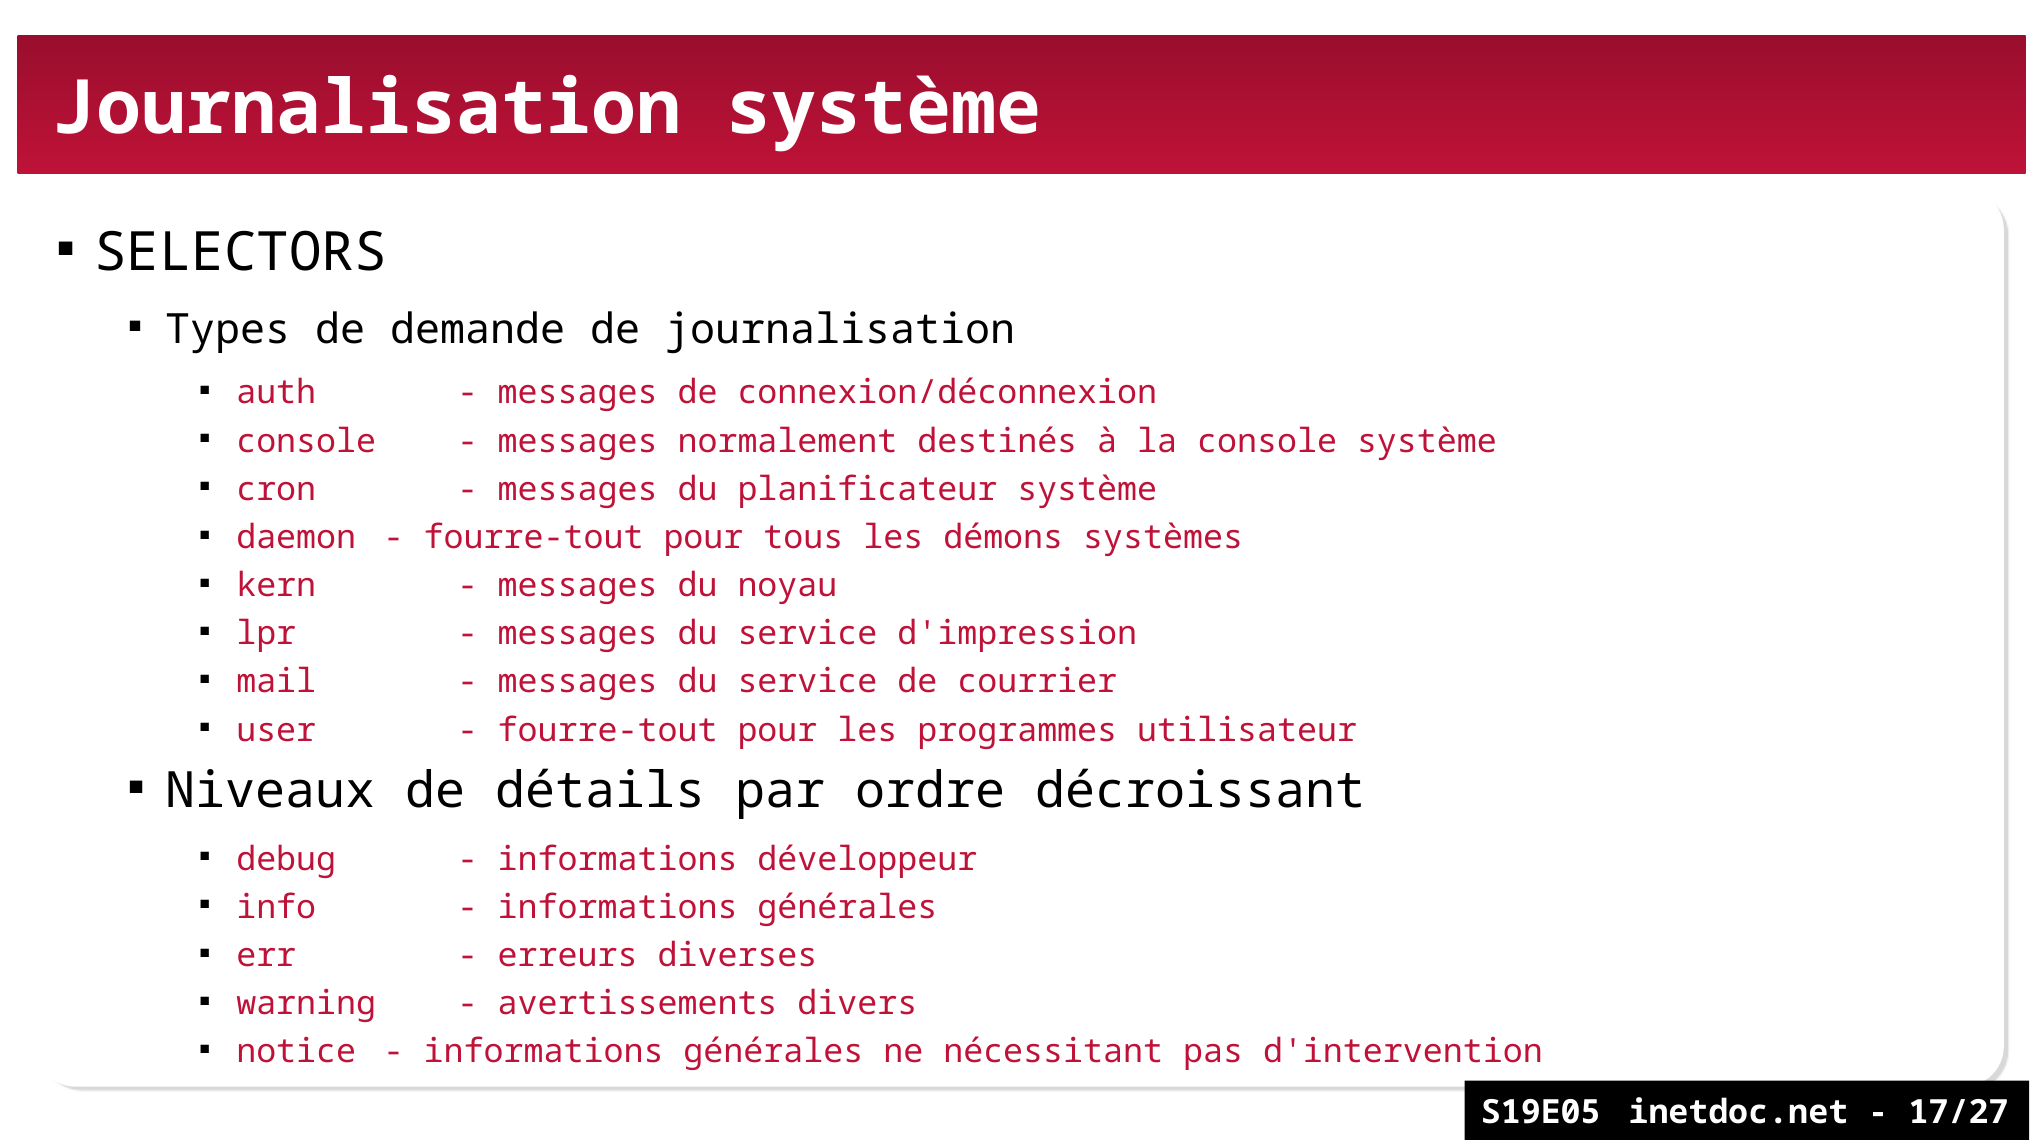

Journalisation système
SELECTORS
Types de demande de journalisation
auth 		- messages de connexion/déconnexion
console 	- messages normalement destinés à la console système
cron 		- messages du planificateur système
daemon 	- fourre-tout pour tous les démons systèmes
kern 	- messages du noyau
lpr			- messages du service d'impression
mail		- messages du service de courrier
user 	- fourre-tout pour les programmes utilisateur
Niveaux de détails par ordre décroissant
debug 		- informations développeur
info 		- informations générales
err 		- erreurs diverses
warning 	- avertissements divers
notice 	- informations générales ne nécessitant pas d'intervention
S19E05	inetdoc.net - /27